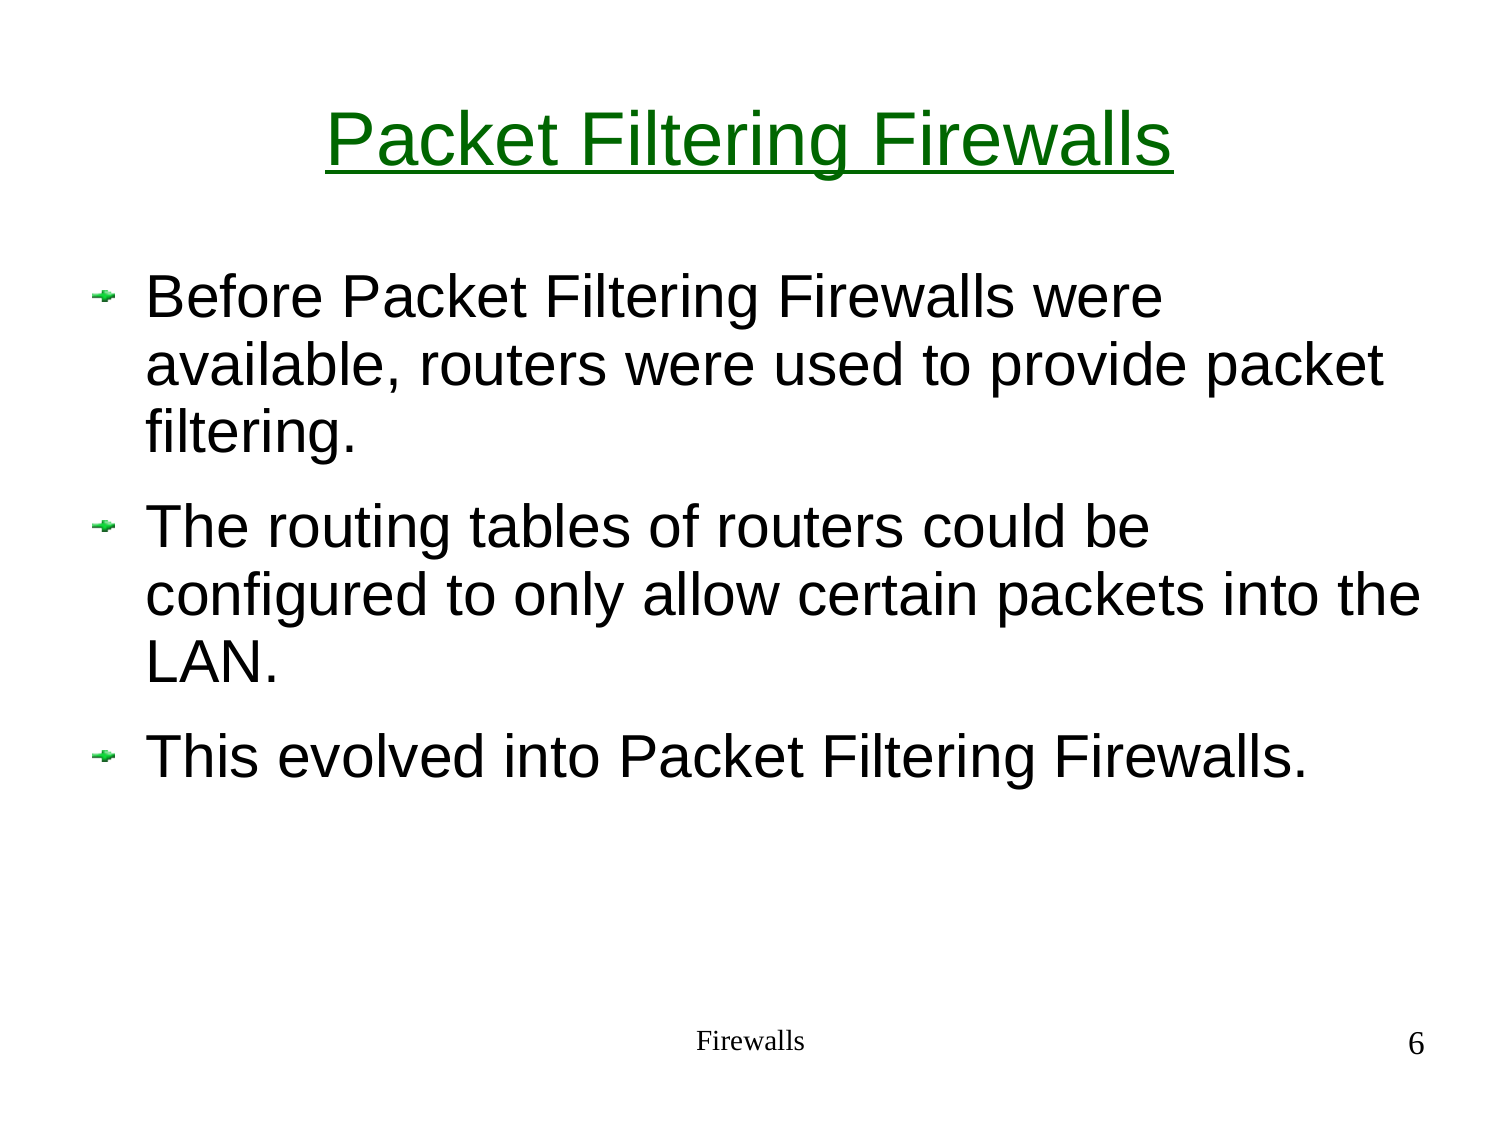

# Packet Filtering Firewalls
Before Packet Filtering Firewalls were available, routers were used to provide packet filtering.
The routing tables of routers could be configured to only allow certain packets into the LAN.
This evolved into Packet Filtering Firewalls.
Firewalls
6